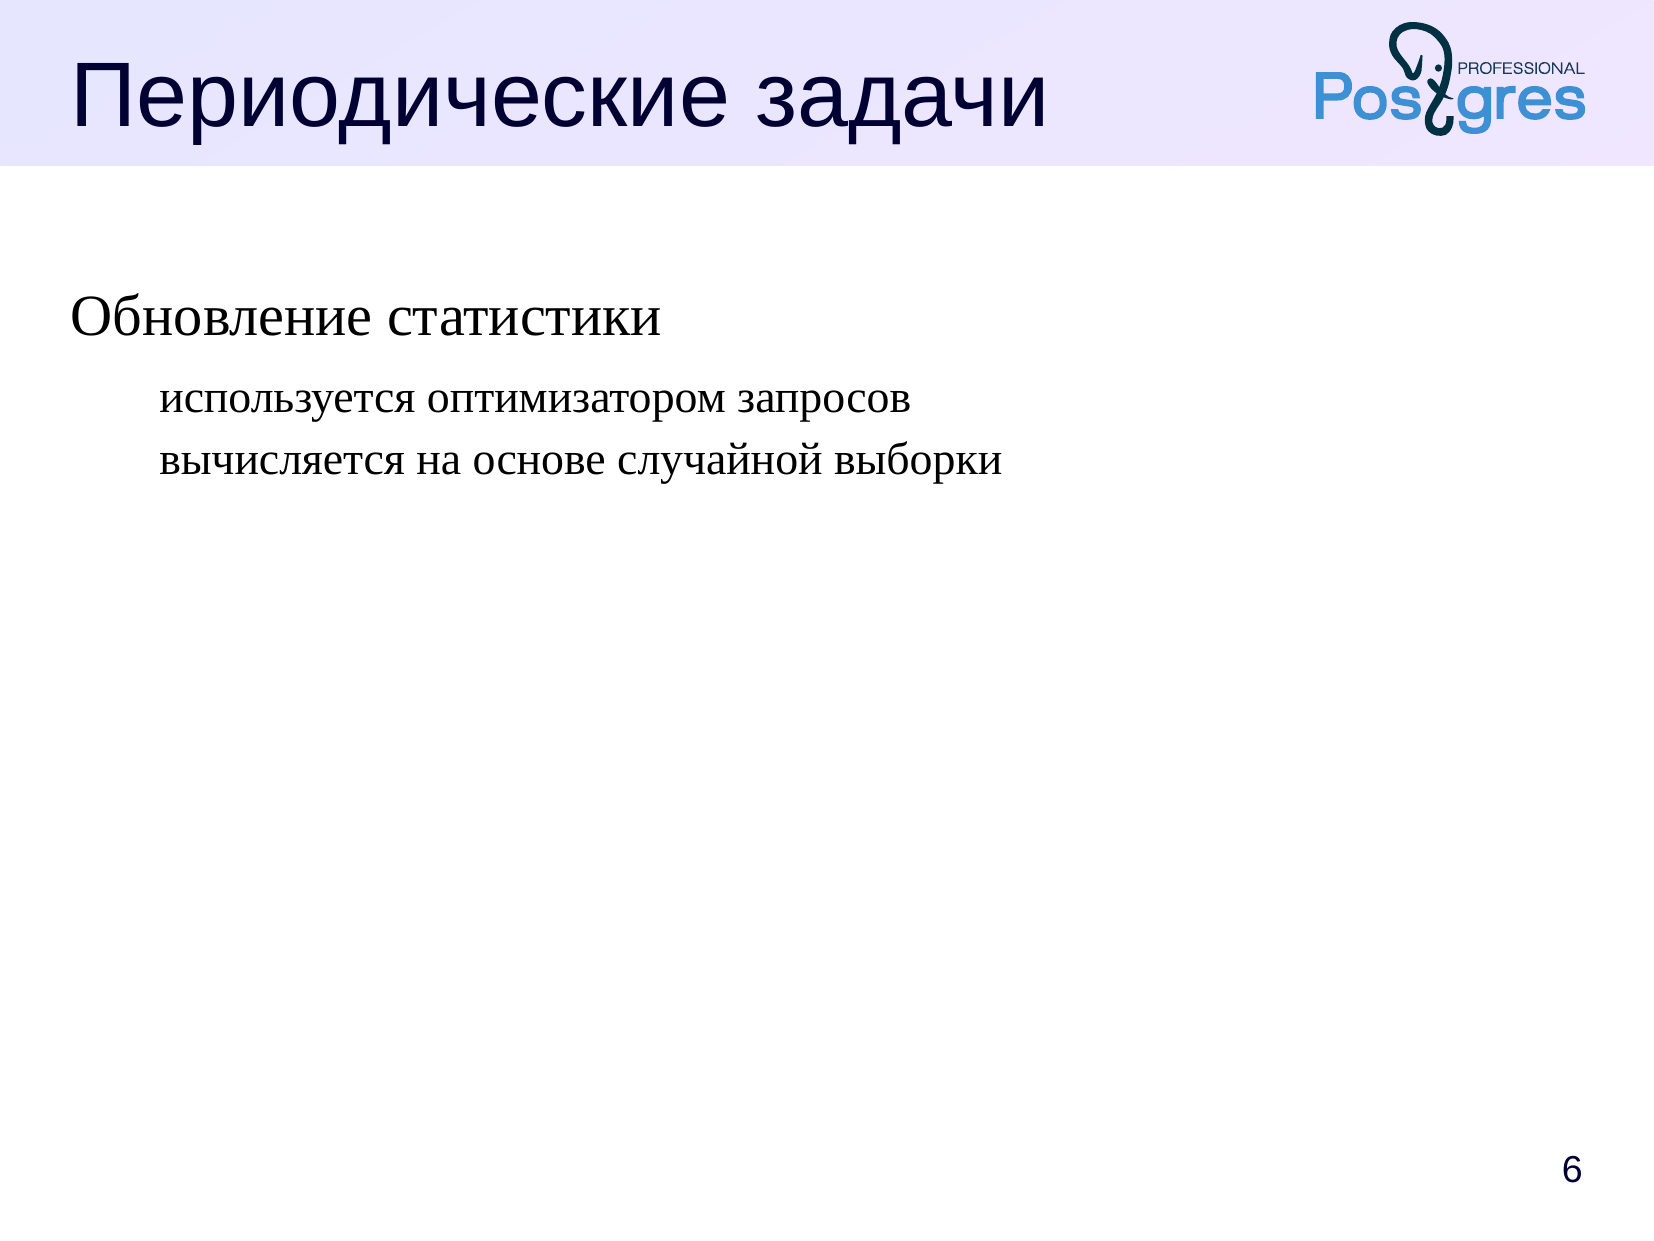

# Периодические задачи
Обновление статистики
используется оптимизатором запросов
вычисляется на основе случайной выборки